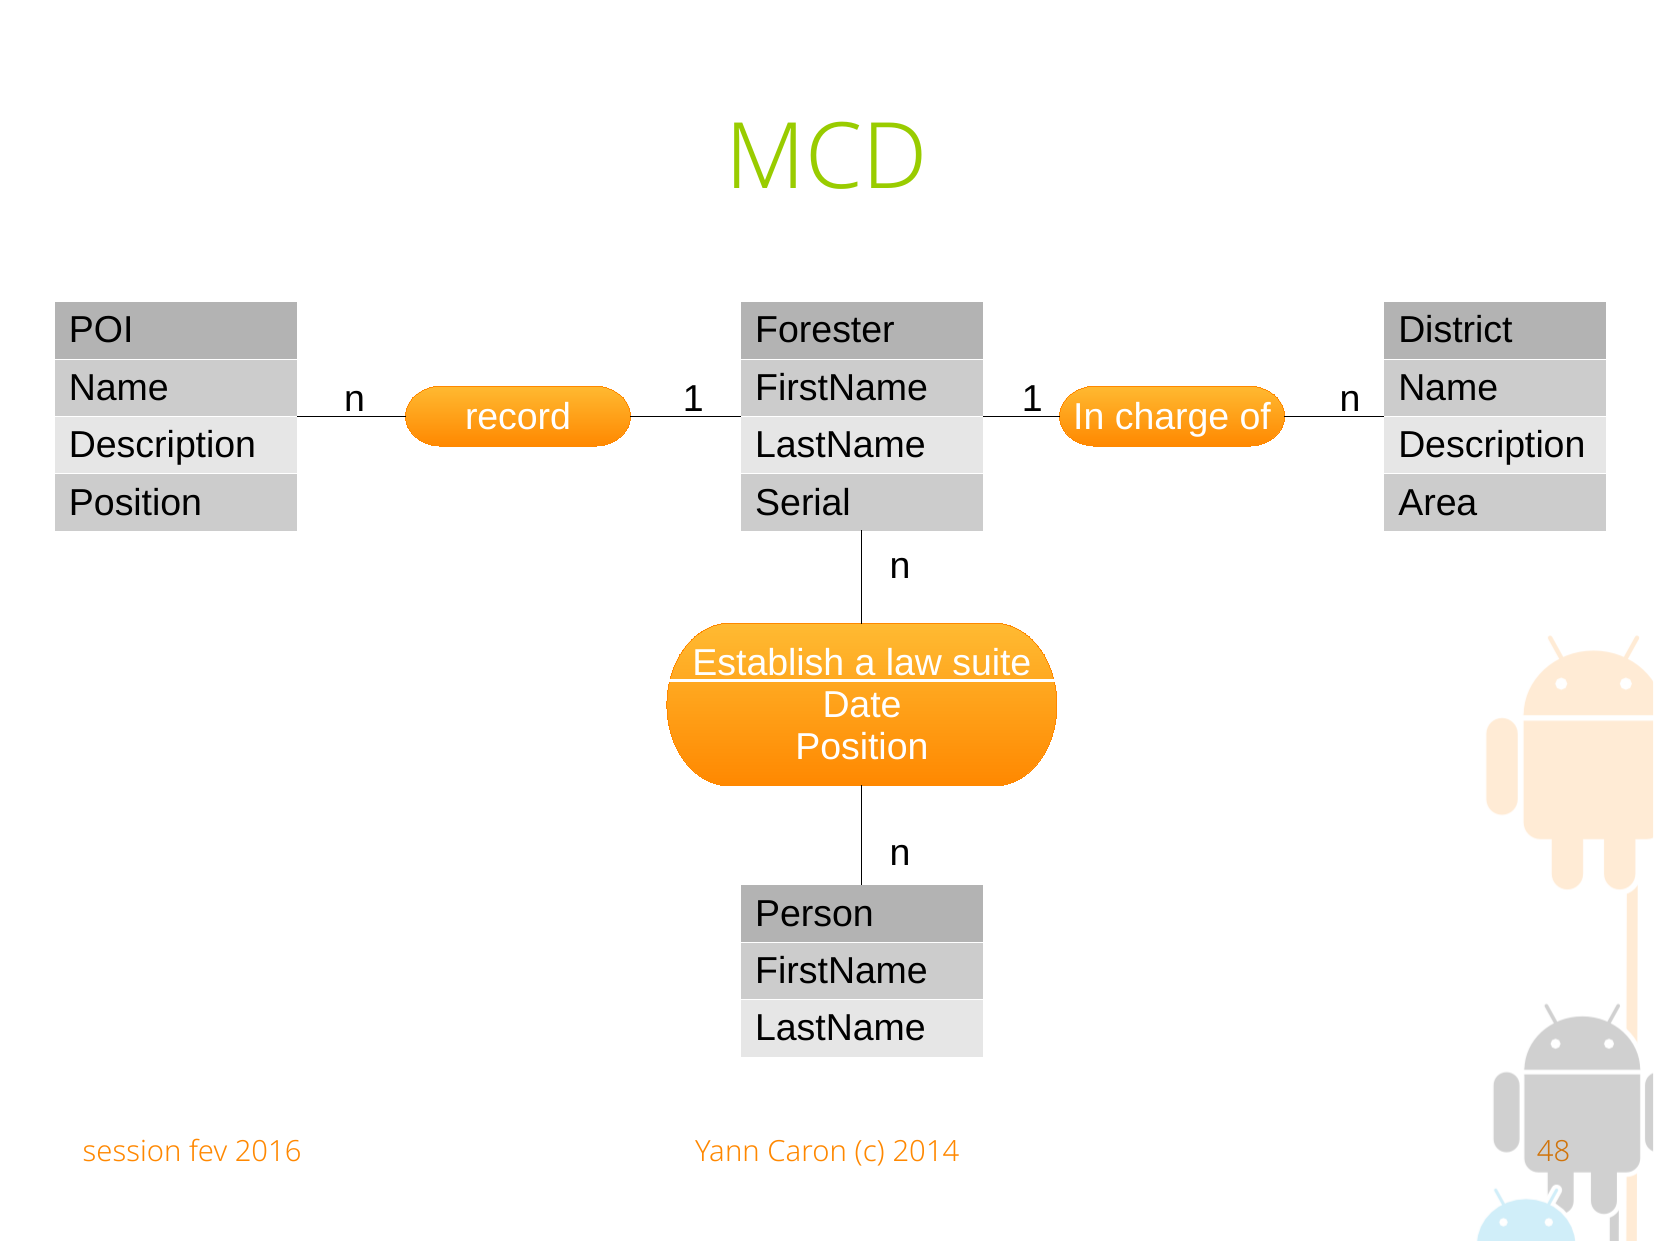

# MCD
| District |
| --- |
| Name |
| Description |
| Area |
| POI |
| --- |
| Name |
| Description |
| Position |
| Forester |
| --- |
| FirstName |
| LastName |
| Serial |
n
1
1
n
record
In charge of
n
Establish a law suite
Date
Position
n
| Person |
| --- |
| FirstName |
| LastName |
session fev 2016
Yann Caron (c) 2014
48